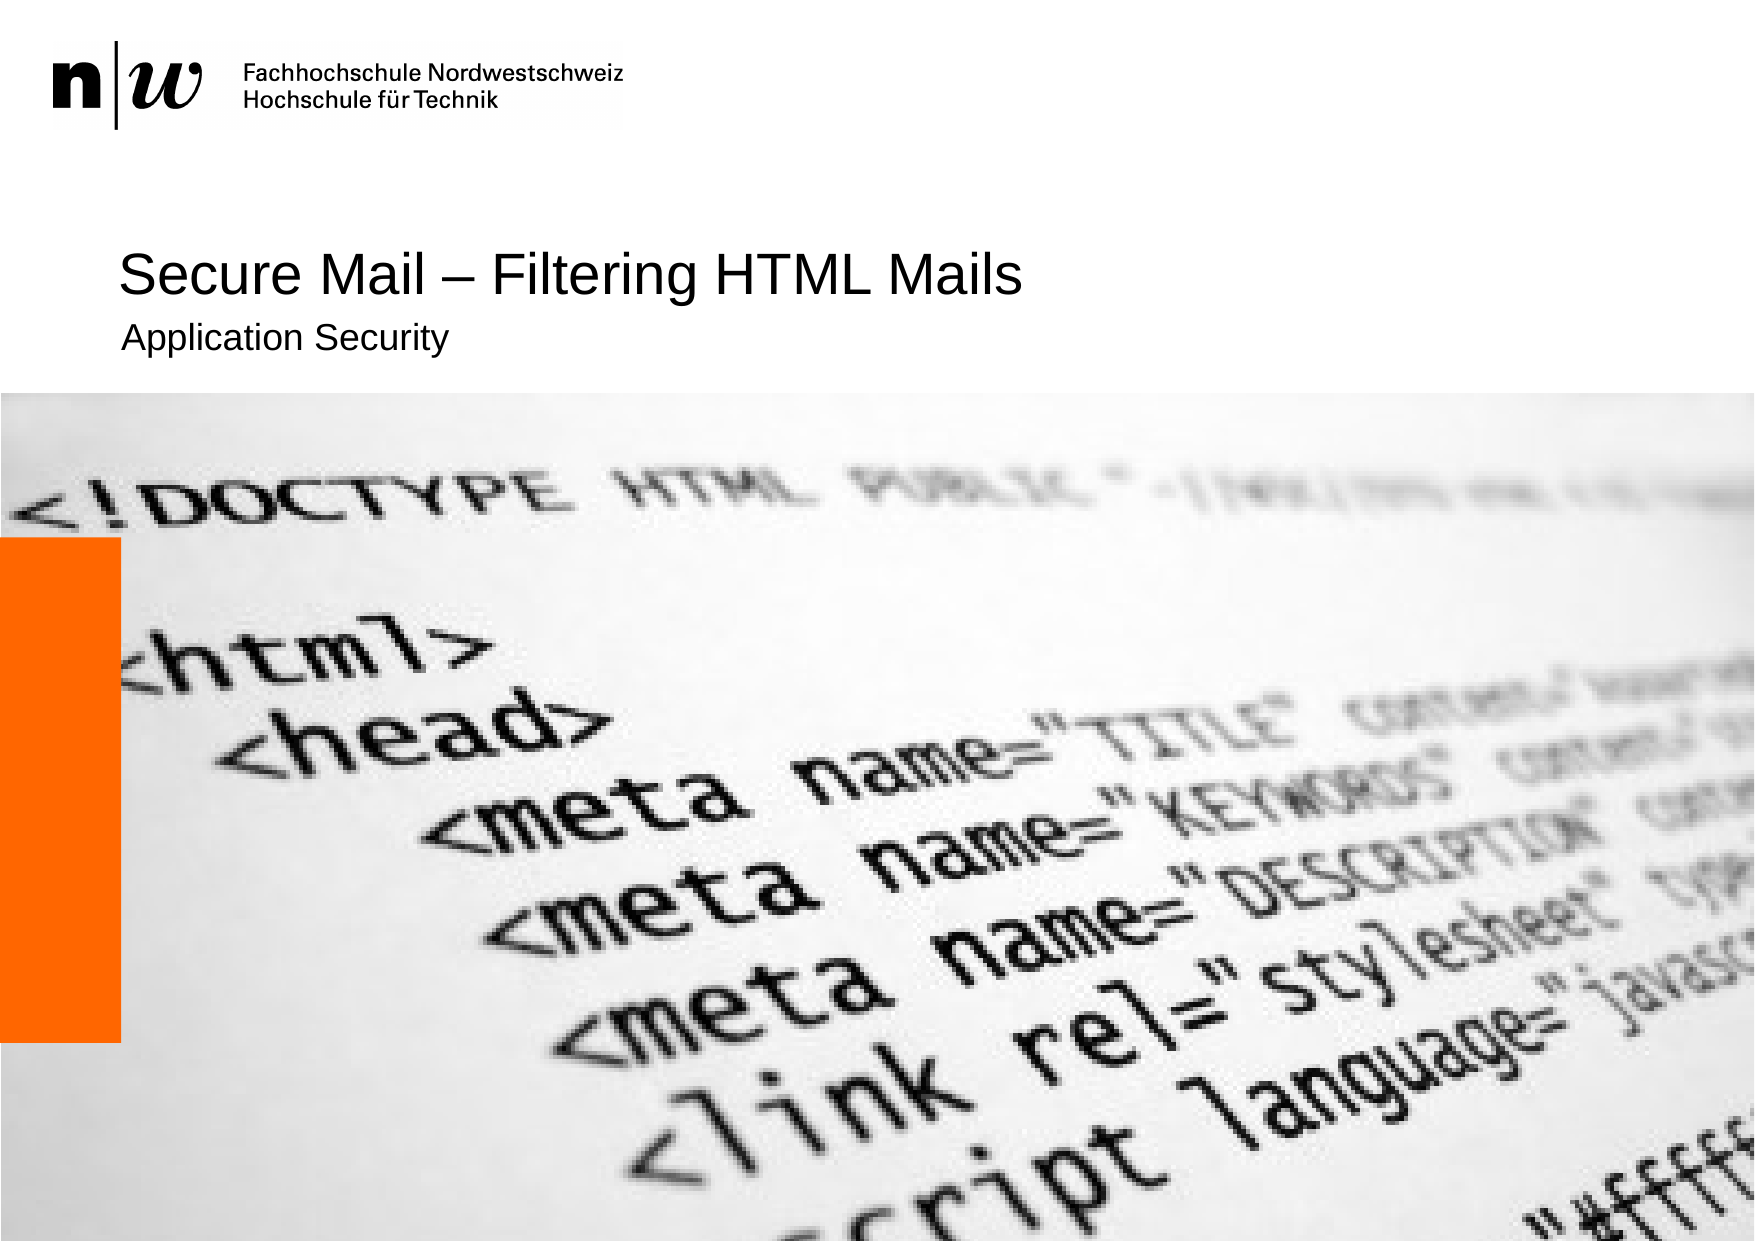

Secure Mail – Filtering HTML Mails
Application Security
#